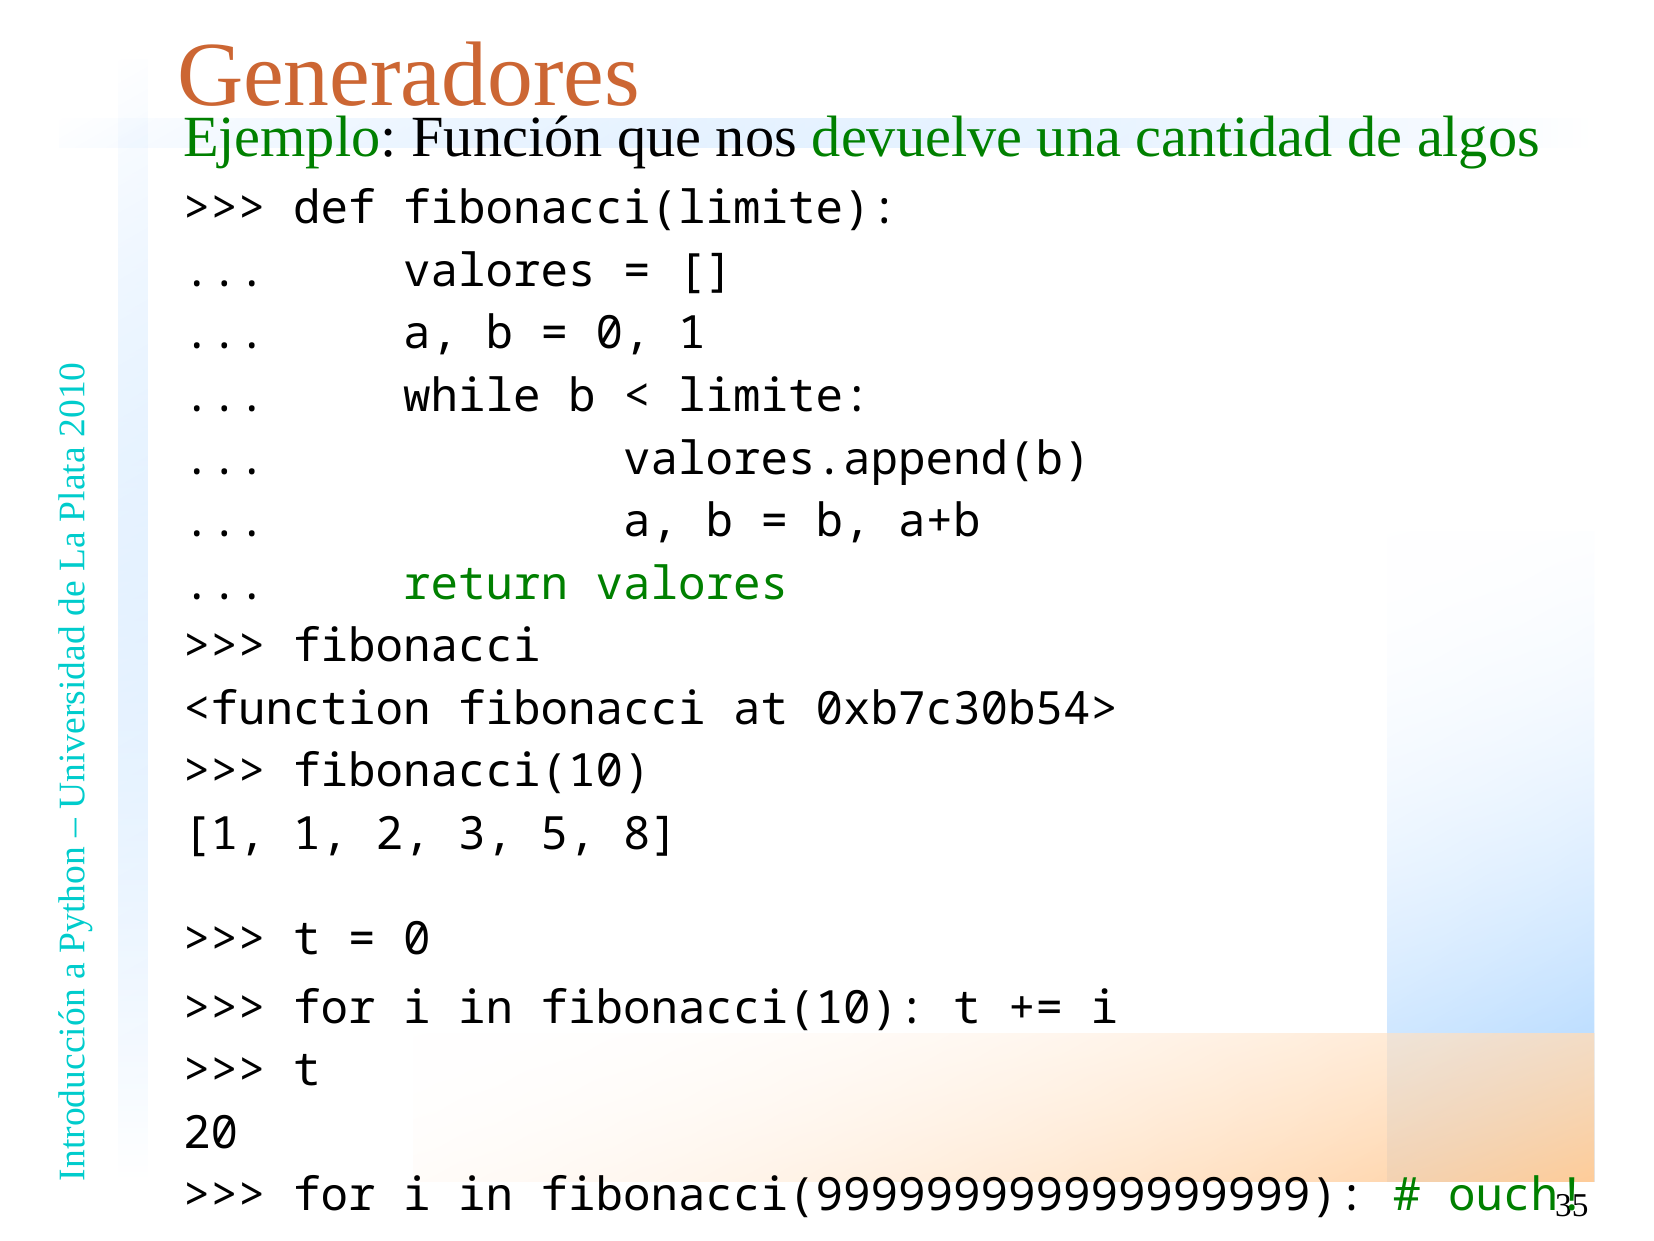

# Generadores
Ejemplo: Función que nos devuelve una cantidad de algos
>>> def fibonacci(limite):
... valores = []
... a, b = 0, 1
... while b < limite:
... valores.append(b)
... a, b = b, a+b
... return valores
>>> fibonacci
<function fibonacci at 0xb7c30b54>
>>> fibonacci(10)
[1, 1, 2, 3, 5, 8]
>>> t = 0
>>> for i in fibonacci(10): t += i
>>> t
20
>>> for i in fibonacci(999999999999999999): # ouch!